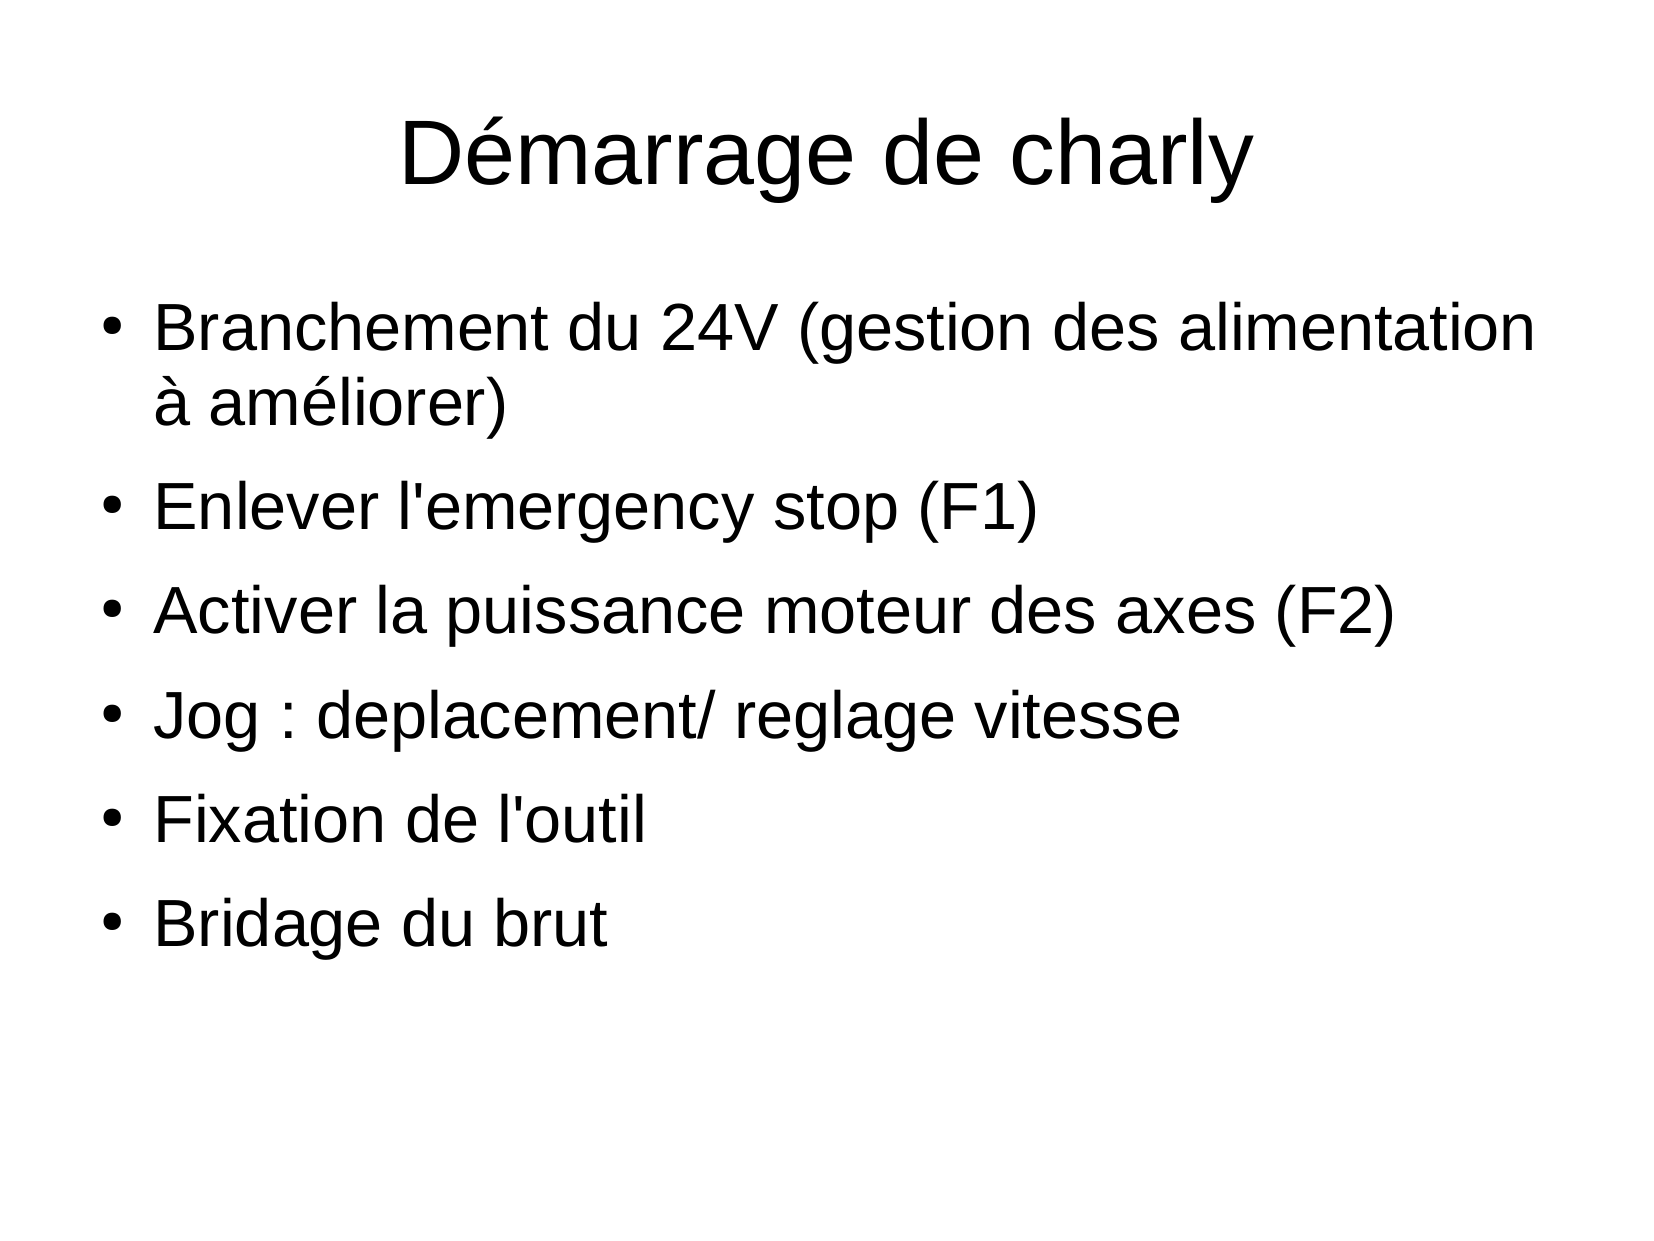

# Démarrage de charly
Branchement du 24V (gestion des alimentation à améliorer)
Enlever l'emergency stop (F1)
Activer la puissance moteur des axes (F2)
Jog : deplacement/ reglage vitesse
Fixation de l'outil
Bridage du brut